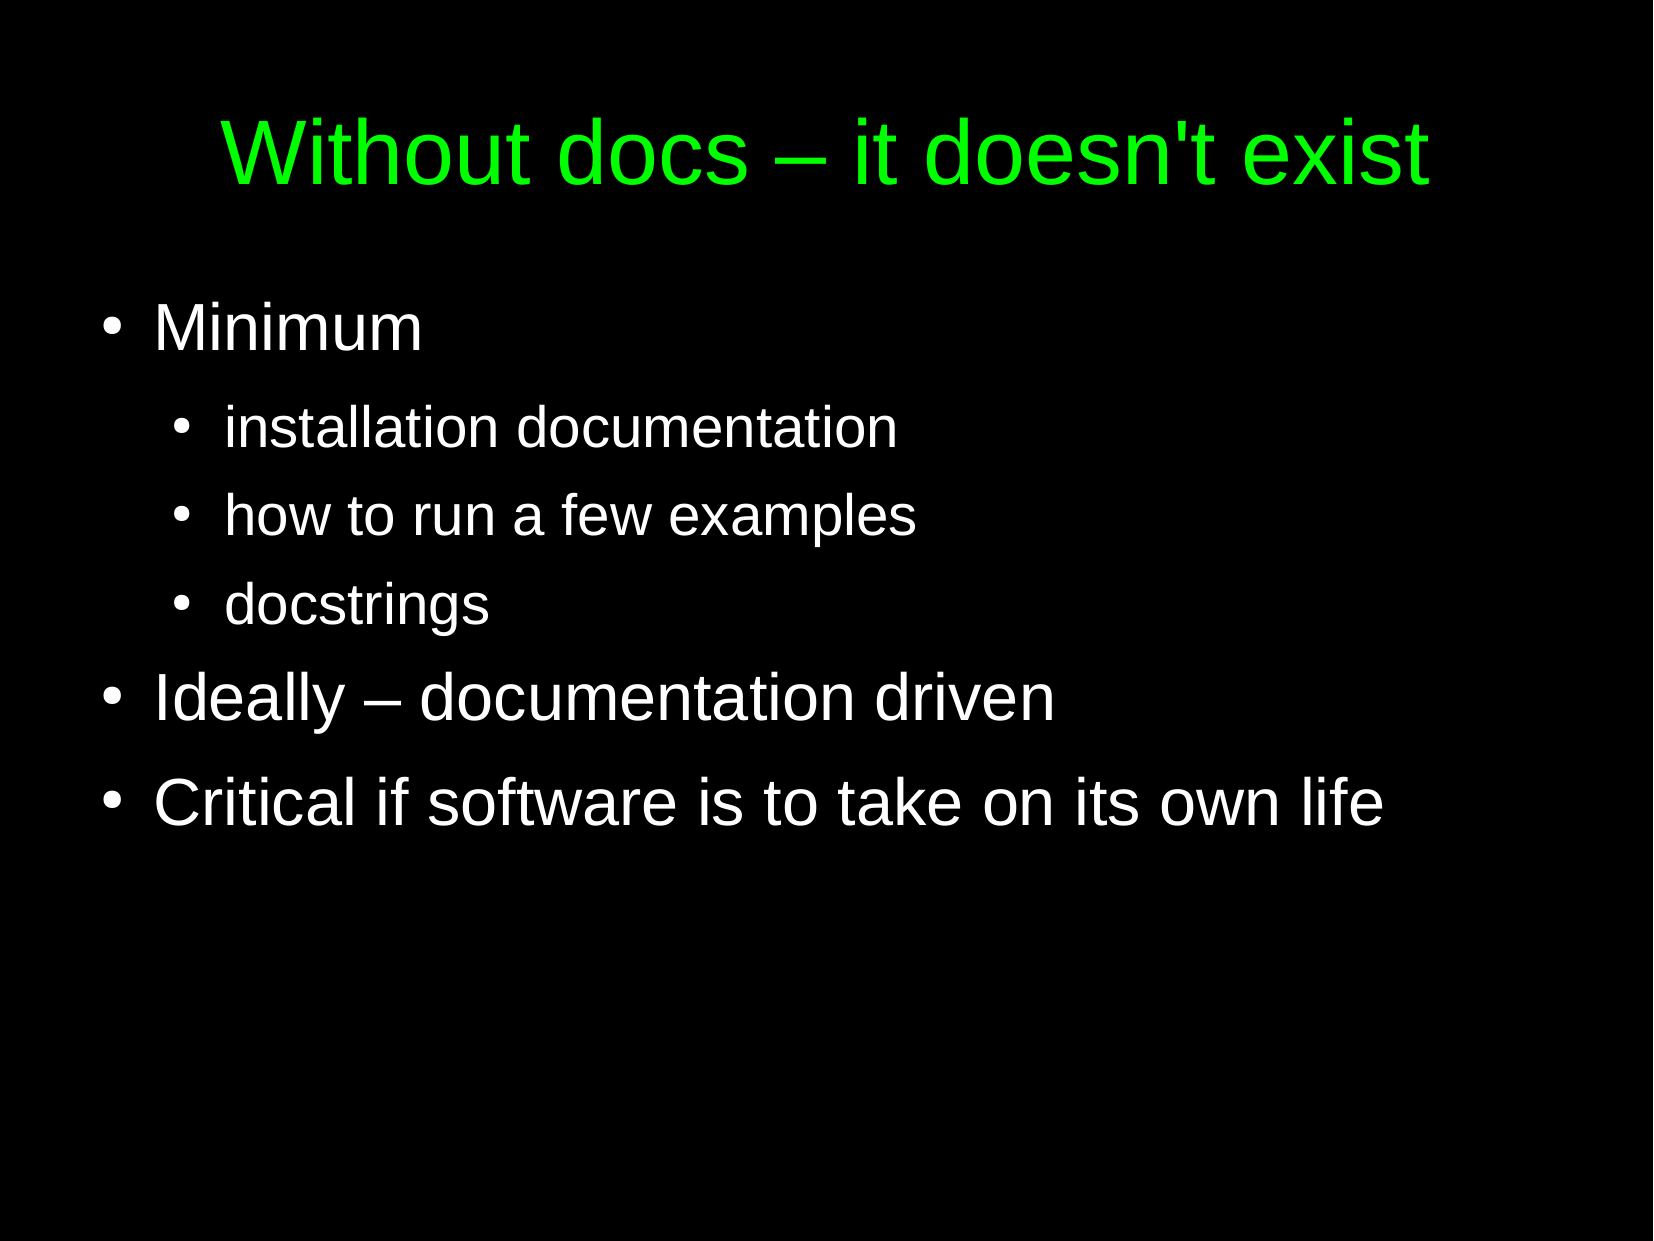

# Without docs – it doesn't exist
Minimum
installation documentation
how to run a few examples
docstrings
Ideally – documentation driven
Critical if software is to take on its own life